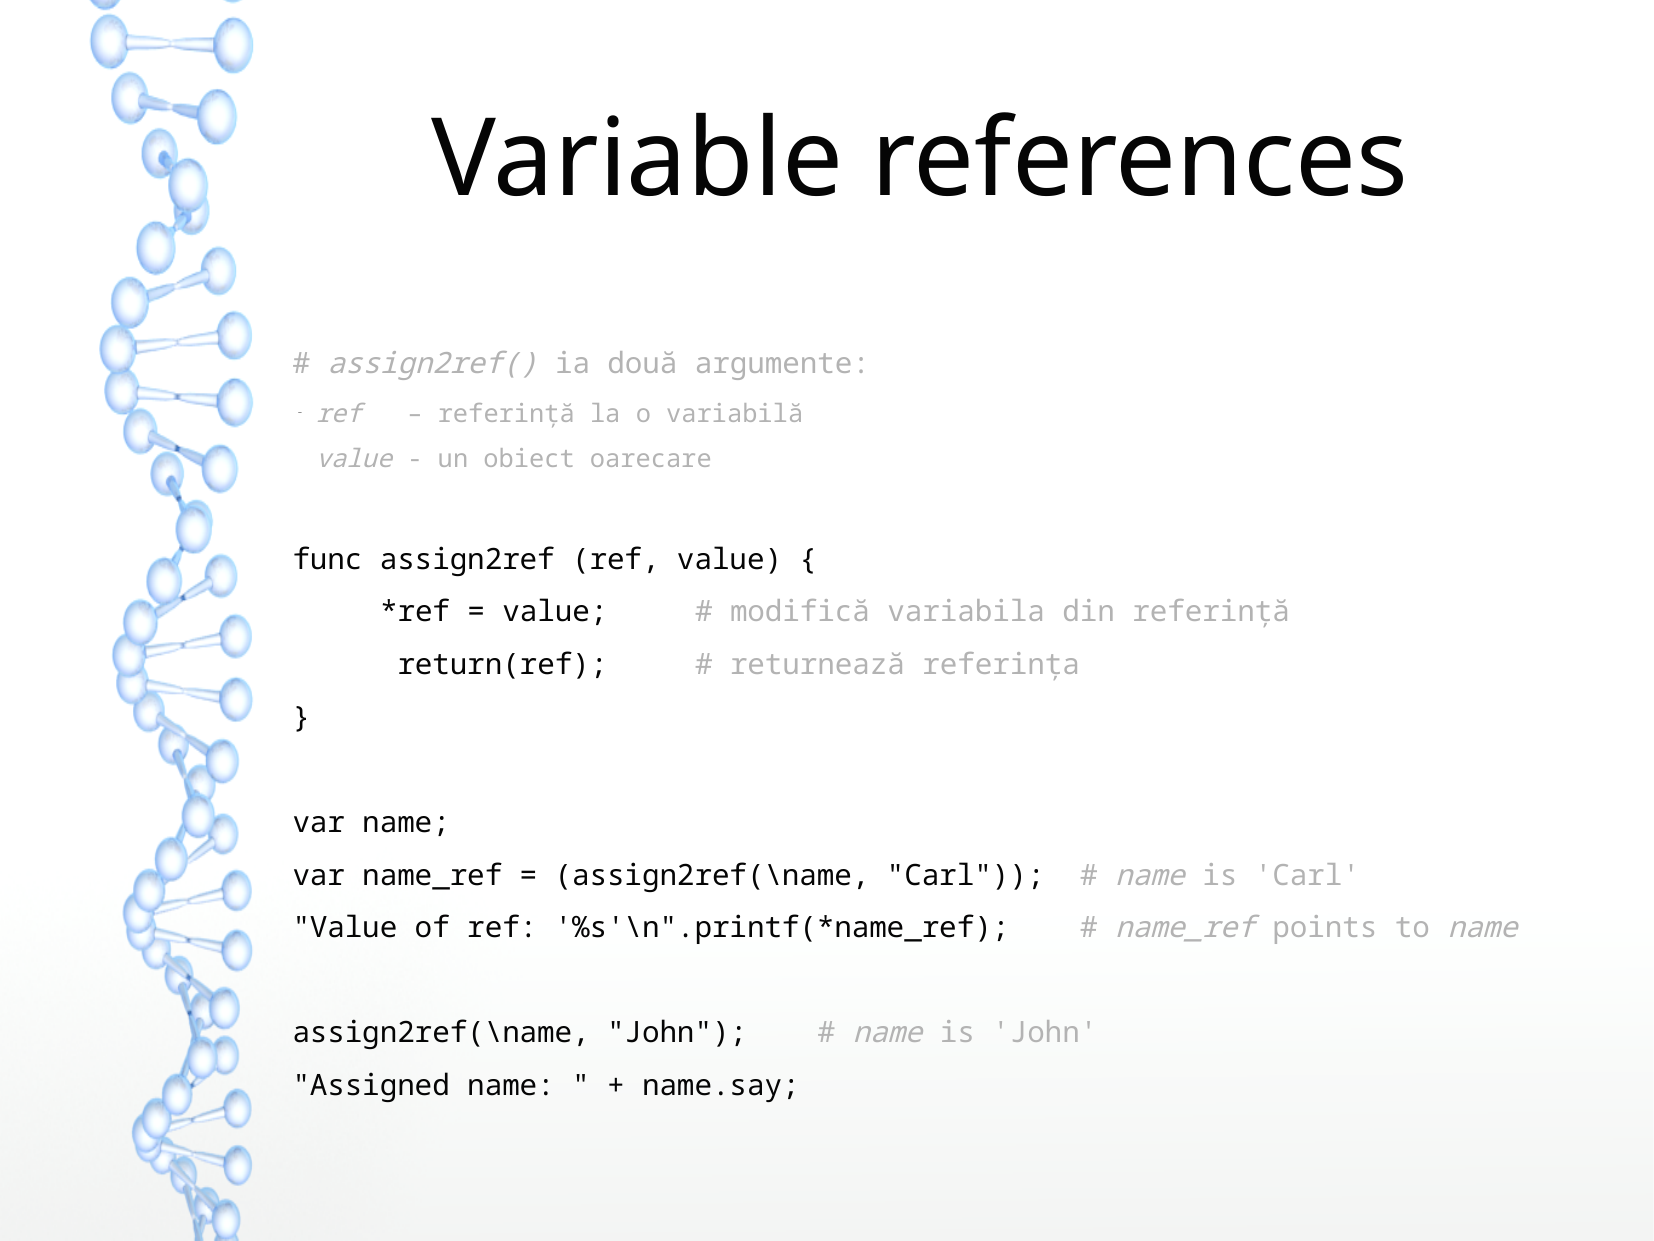

# Variable references
# assign2ref() ia două argumente:
ref – referință la o variabilă
value - un obiect oarecare
func assign2ref (ref, value) {
 *ref = value; # modifică variabila din referință
 return(ref); # returnează referința
}
var name;
var name_ref = (assign2ref(\name, "Carl")); # name is 'Carl'
"Value of ref: '%s'\n".printf(*name_ref); # name_ref points to name
assign2ref(\name, "John"); # name is 'John'
"Assigned name: " + name.say;